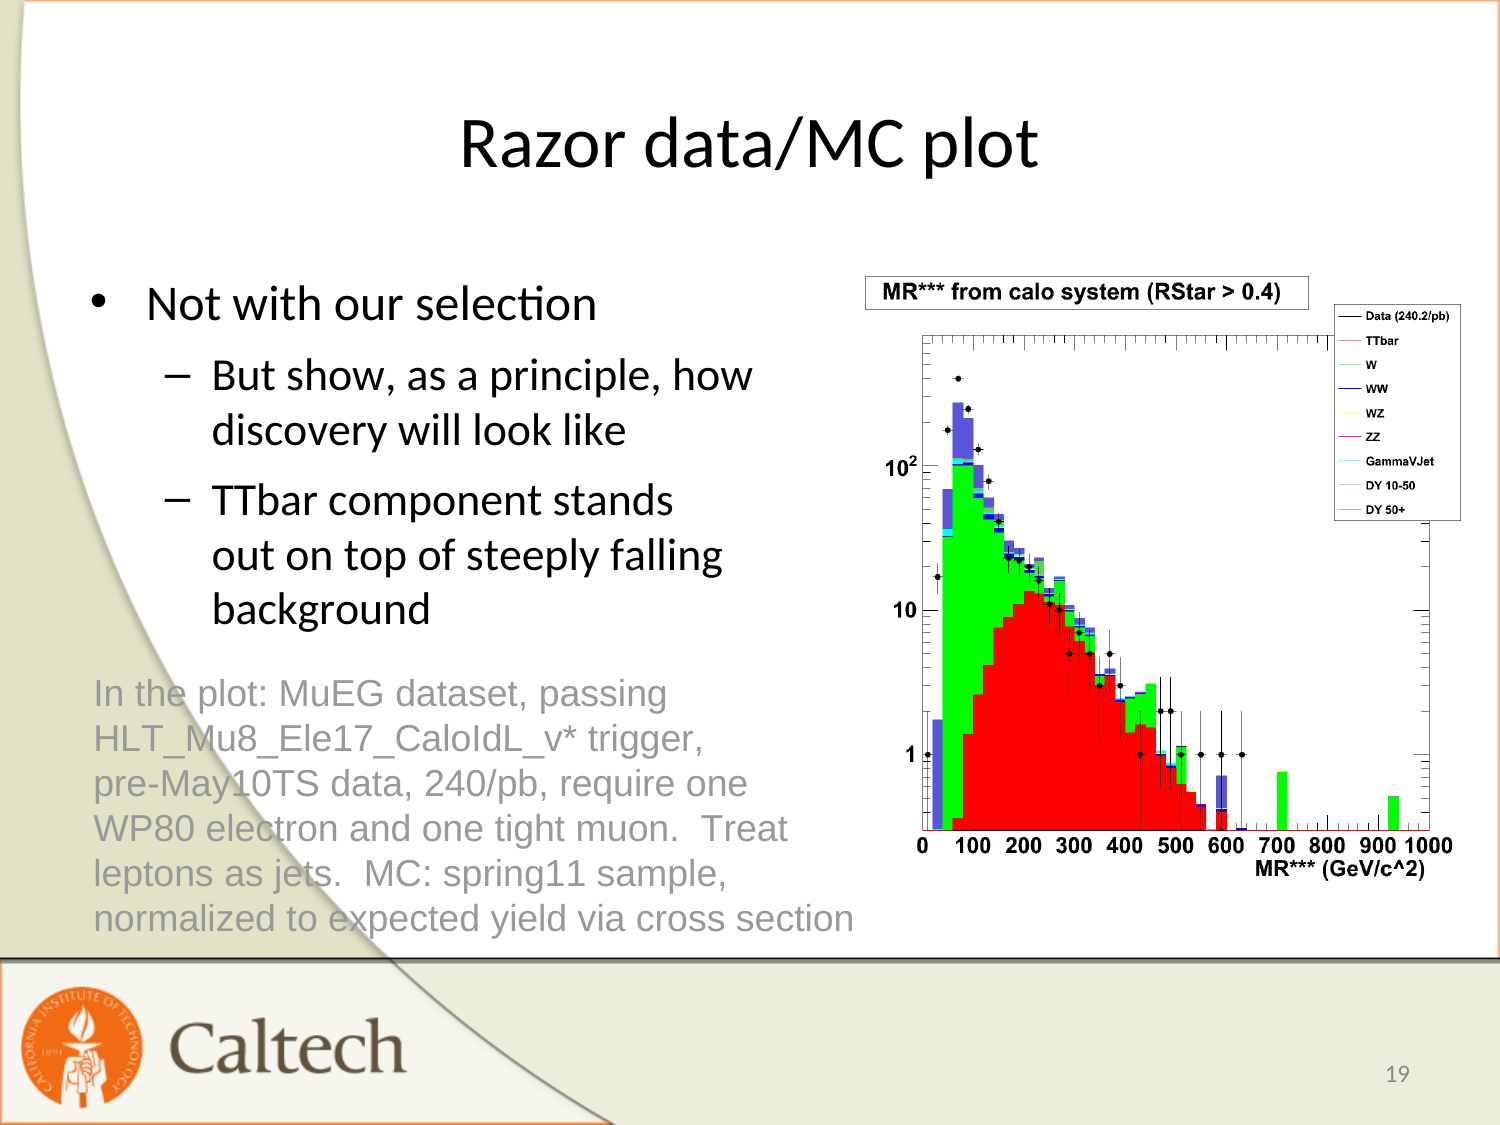

# Razor data/MC plot
Not with our selection
But show, as a principle, how
discovery will look like
TTbar component stands
out on top of steeply falling
background
In the plot: MuEG dataset, passing HLT_Mu8_Ele17_CaloIdL_v* trigger,
pre-May10TS data, 240/pb, require one WP80 electron and one tight muon. Treat leptons as jets. MC: spring11 sample, normalized to expected yield via cross section
Yi Chen, LQ3 Meeting, June 17, 2011
19